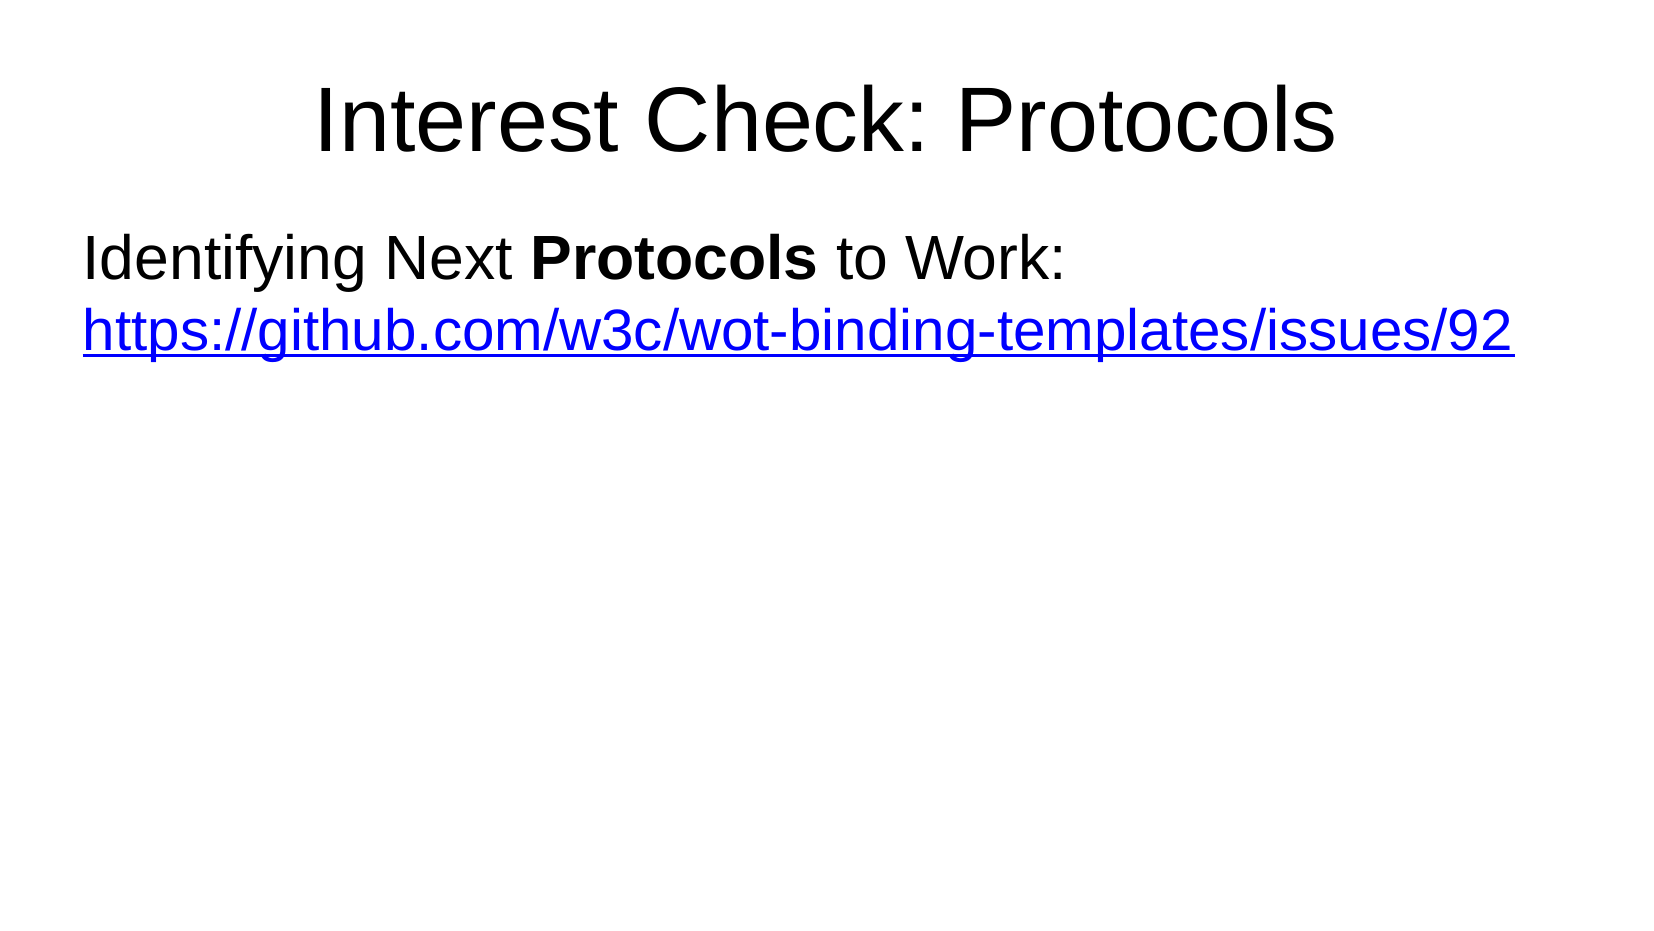

Interest Check: Protocols
Identifying Next Protocols to Work: https://github.com/w3c/wot-binding-templates/issues/92